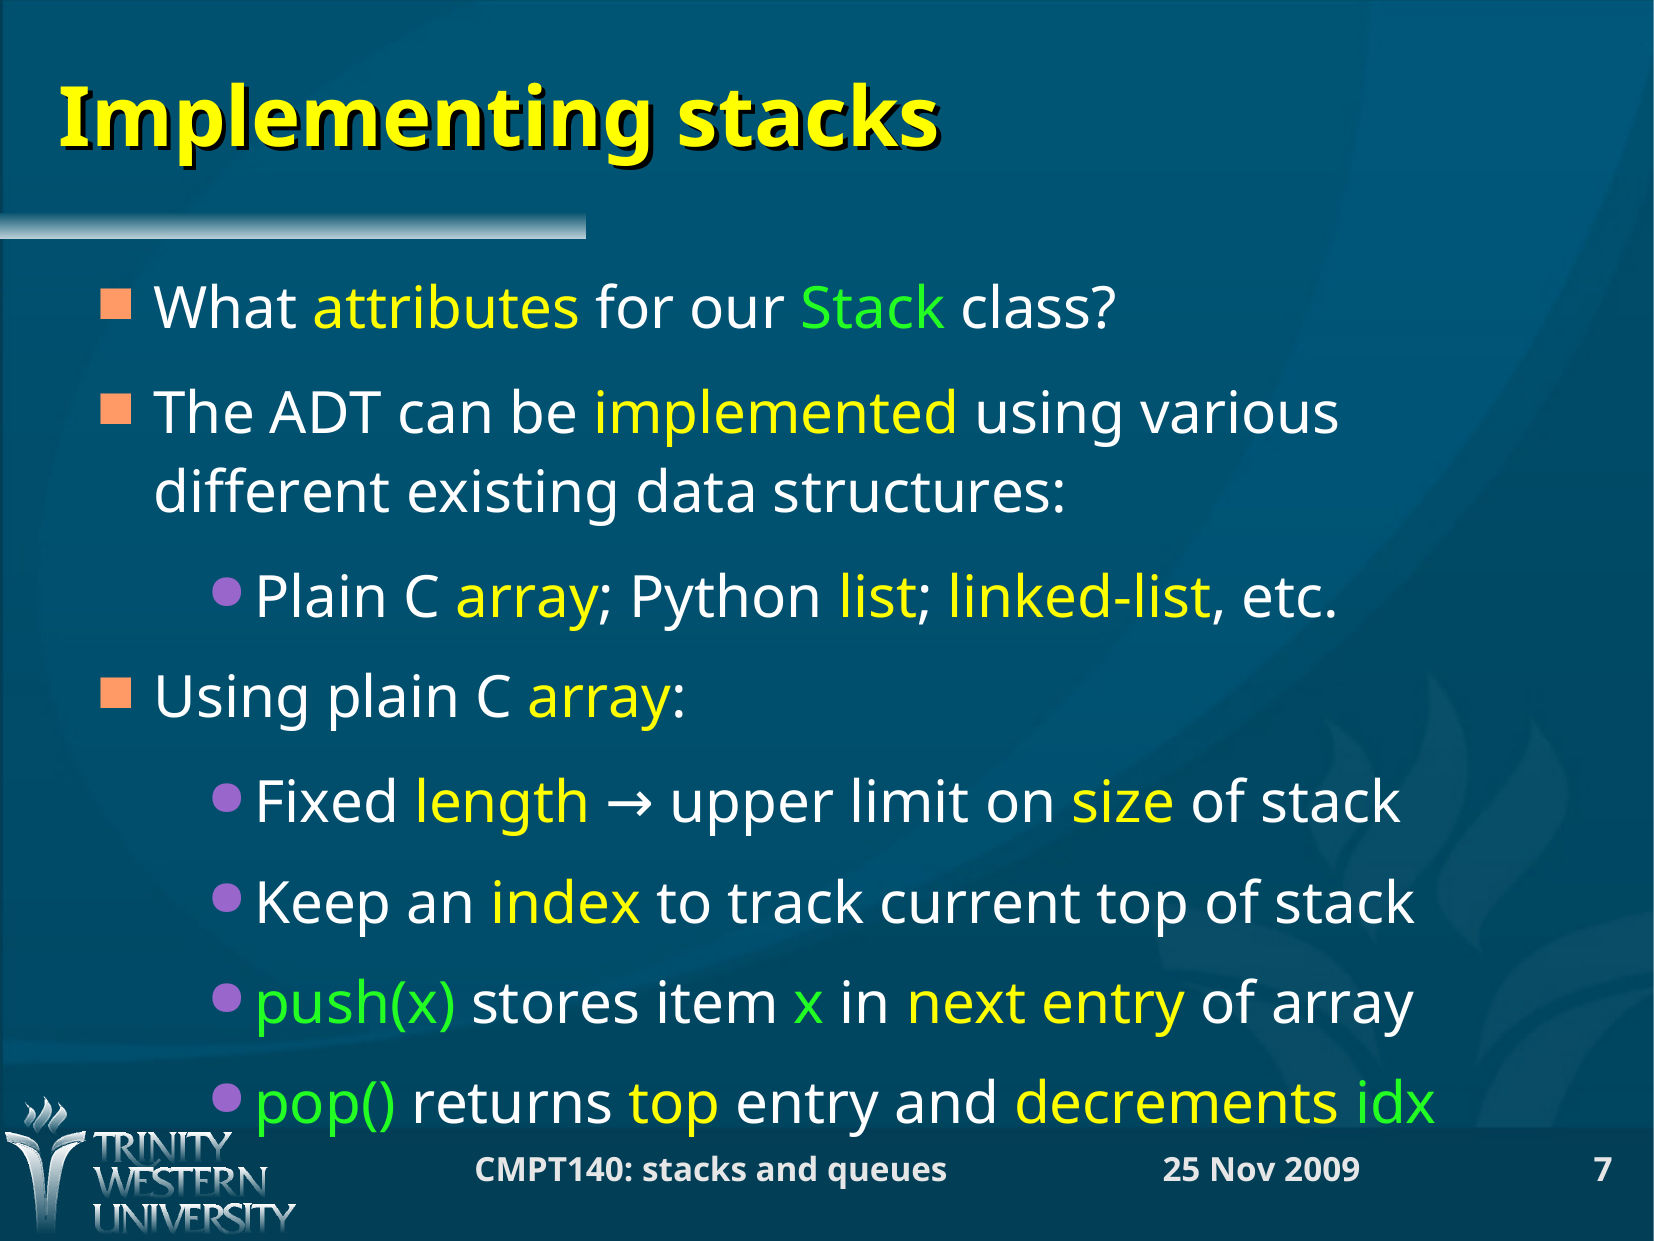

# Implementing stacks
What attributes for our Stack class?
The ADT can be implemented using various different existing data structures:
Plain C array; Python list; linked-list, etc.
Using plain C array:
Fixed length → upper limit on size of stack
Keep an index to track current top of stack
push(x) stores item x in next entry of array
pop() returns top entry and decrements idx
CMPT140: stacks and queues
25 Nov 2009
7